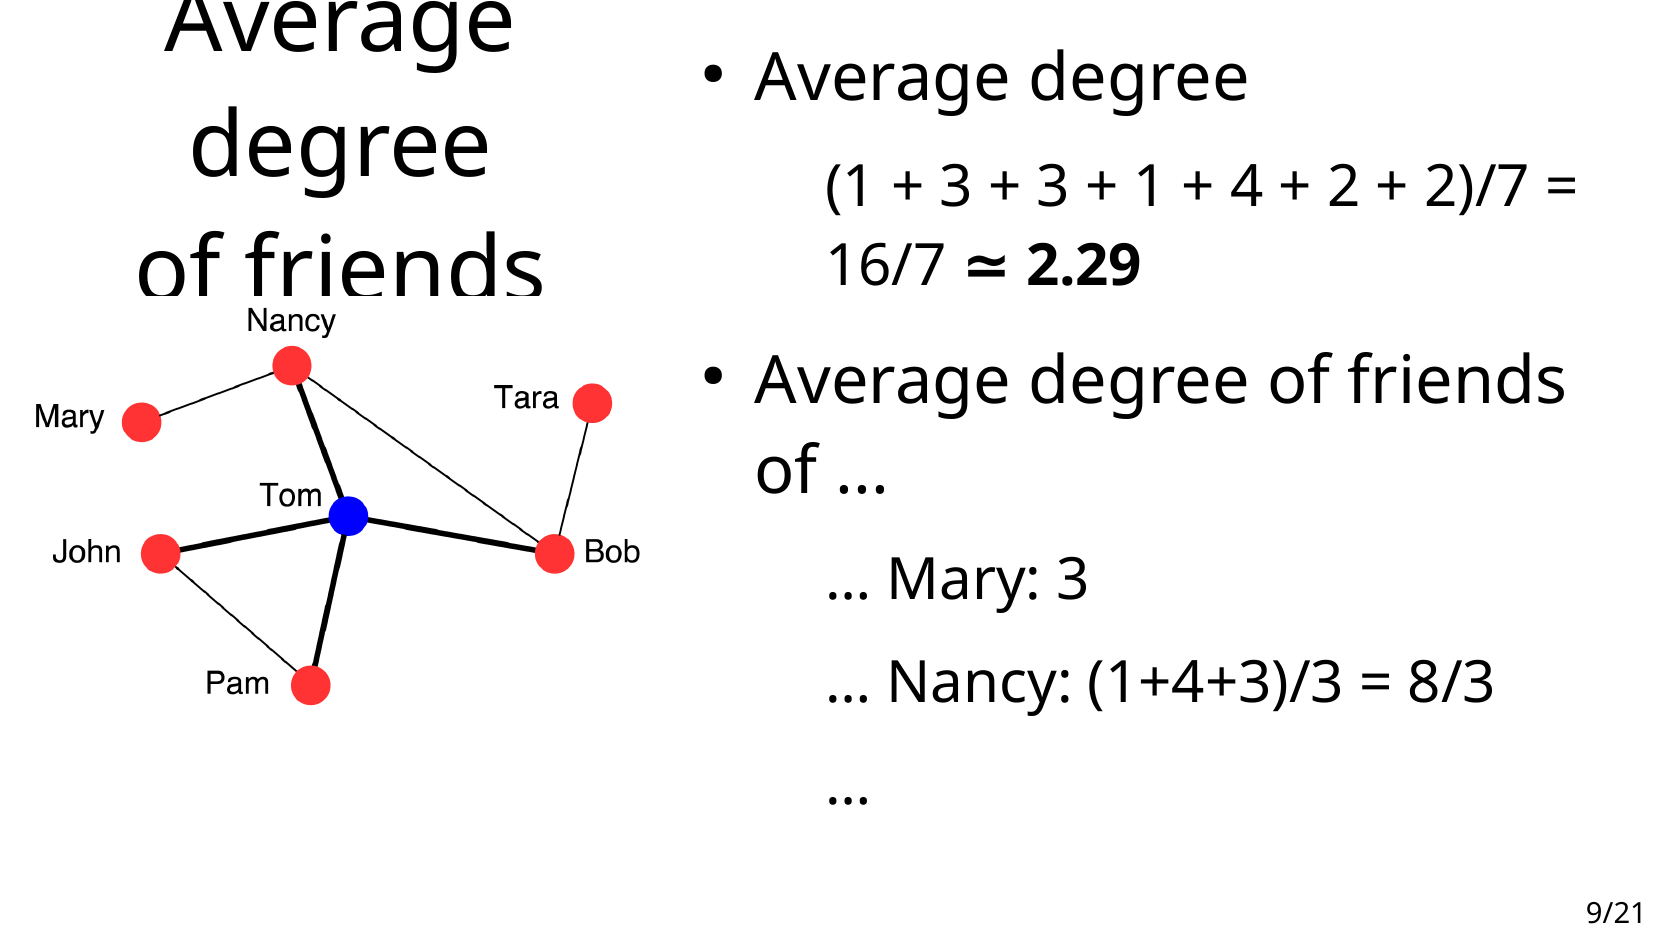

# Average degree of friends
Average degree
(1 + 3 + 3 + 1 + 4 + 2 + 2)/7 = 16/7 ≃ 2.29
Average degree of friends of ...
… Mary: 3
… Nancy: (1+4+3)/3 = 8/3
…
9